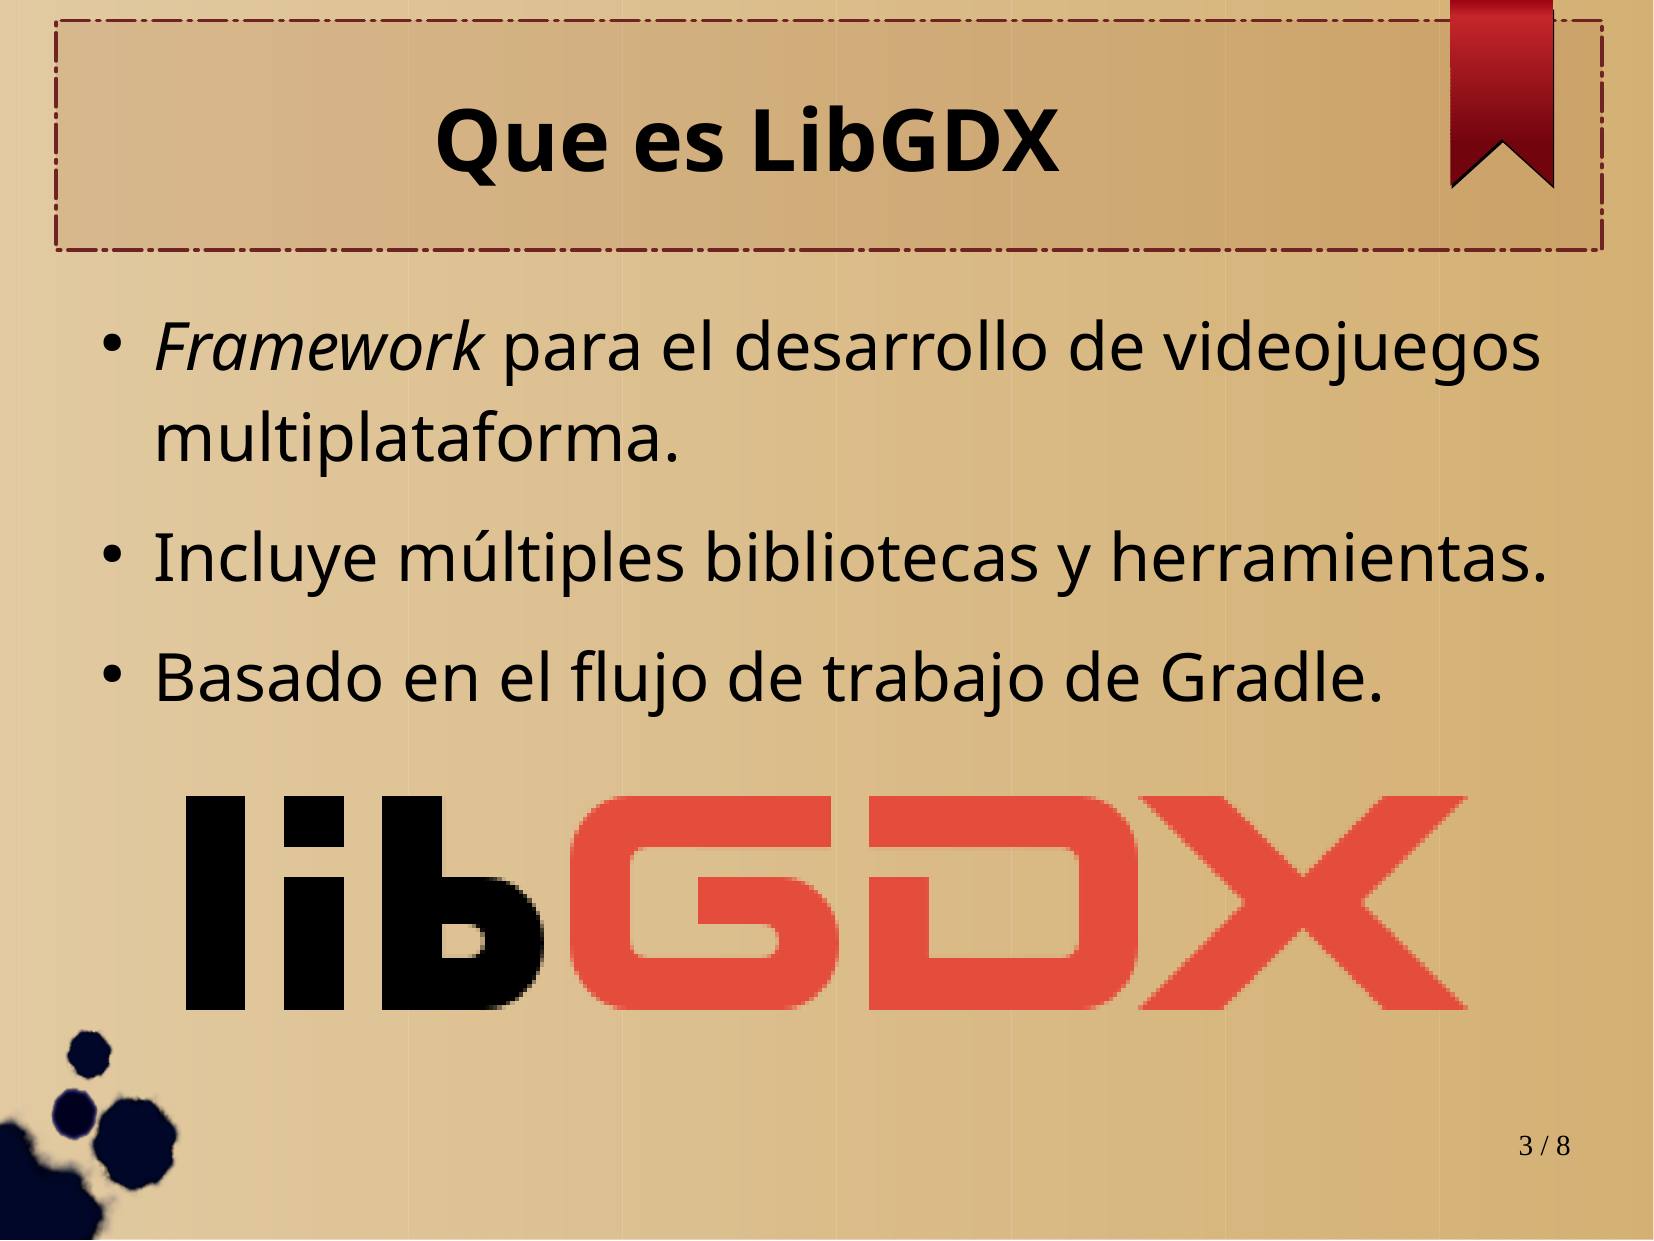

# Que es LibGDX
Framework para el desarrollo de videojuegos multiplataforma.
Incluye múltiples bibliotecas y herramientas.
Basado en el flujo de trabajo de Gradle.
3